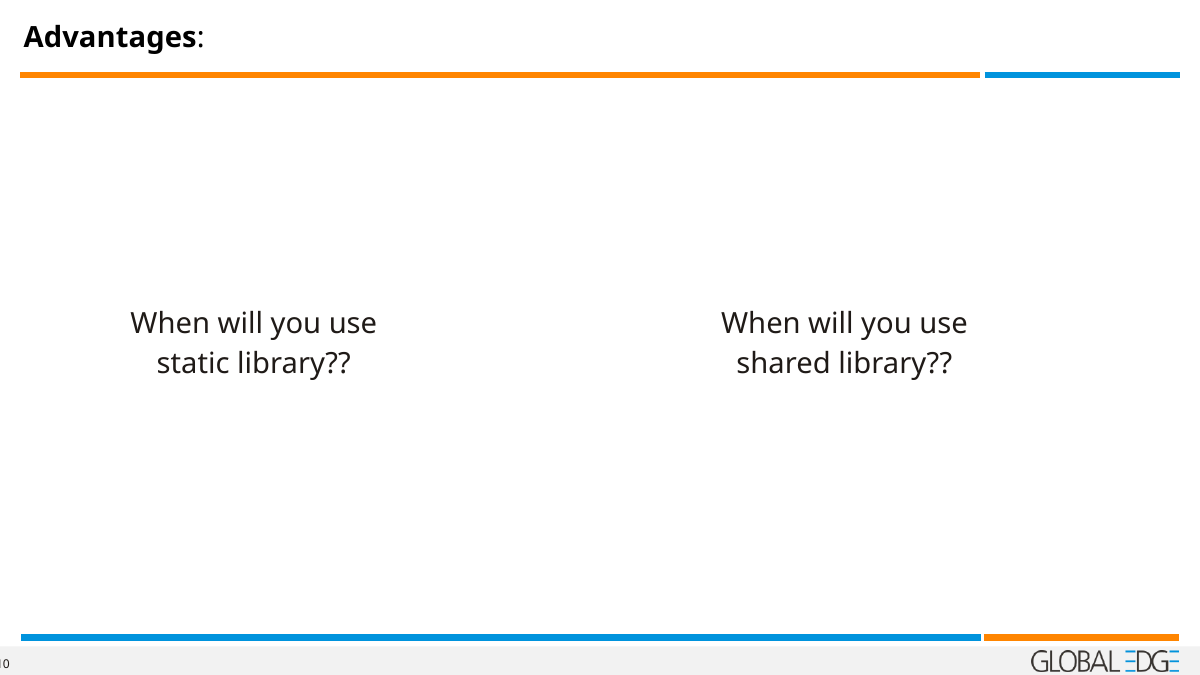

# Advantages:
When will you use static library??
When will you use shared library??